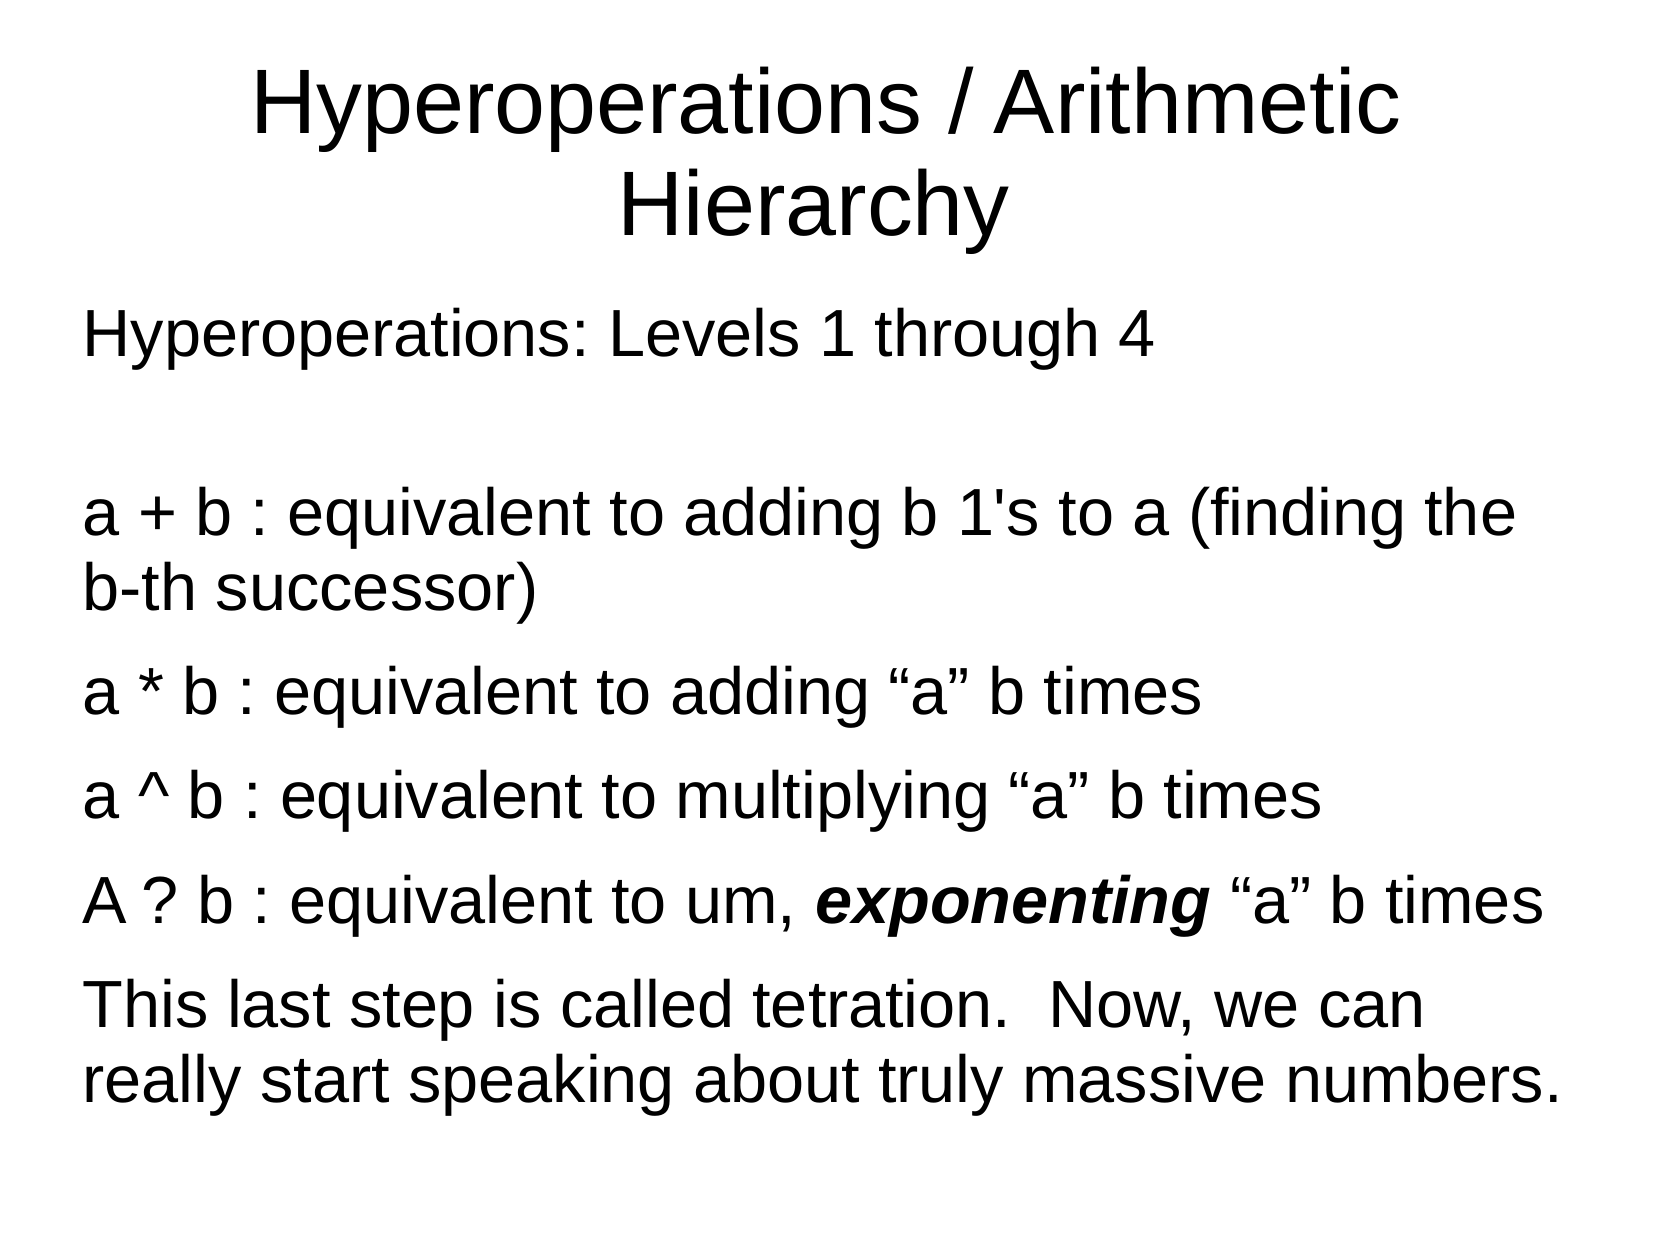

# Hyperoperations / Arithmetic Hierarchy
Hyperoperations: Levels 1 through 4
a + b : equivalent to adding b 1's to a (finding the b-th successor)
a * b : equivalent to adding “a” b times
a ^ b : equivalent to multiplying “a” b times
A ? b : equivalent to um, exponenting “a” b times
This last step is called tetration. Now, we can really start speaking about truly massive numbers.